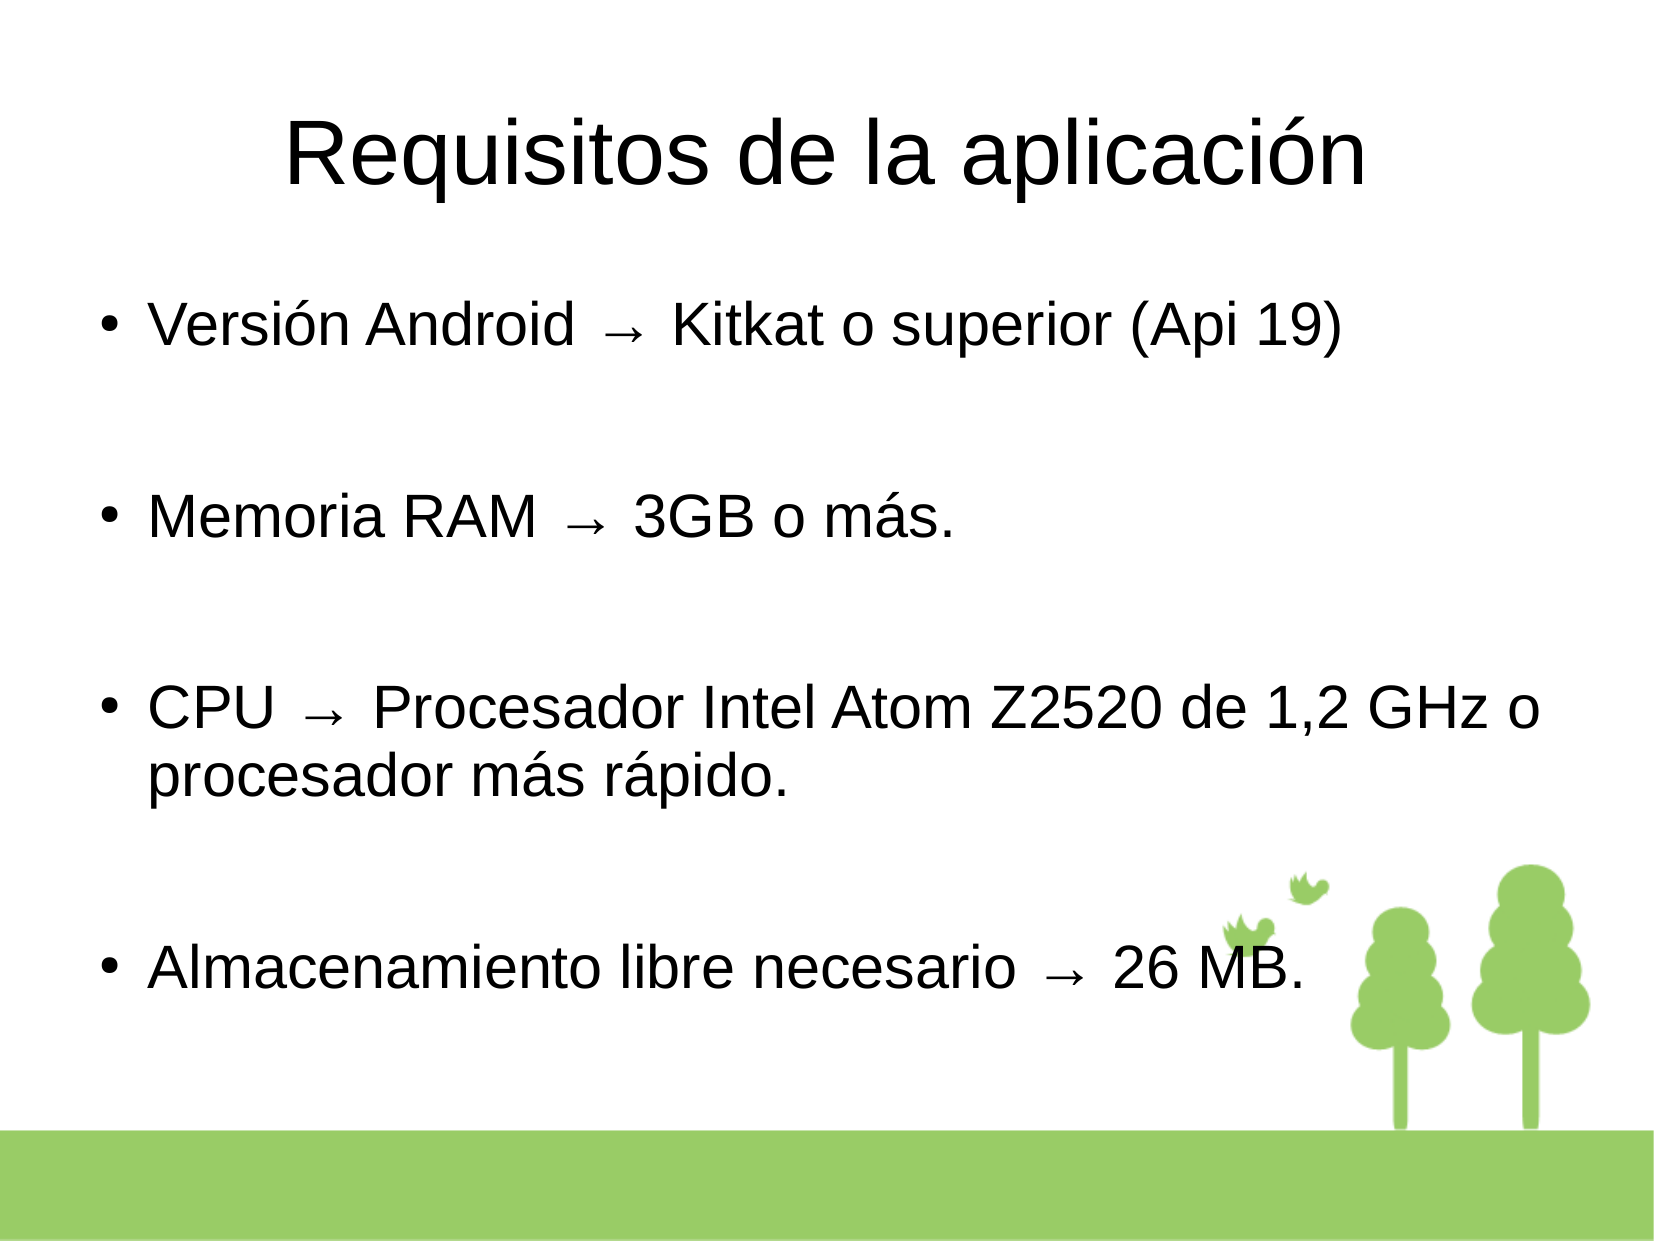

# Requisitos de la aplicación
Versión Android → Kitkat o superior (Api 19)
Memoria RAM → 3GB o más.
CPU → Procesador Intel Atom Z2520 de 1,2 GHz o procesador más rápido.
Almacenamiento libre necesario → 26 MB.